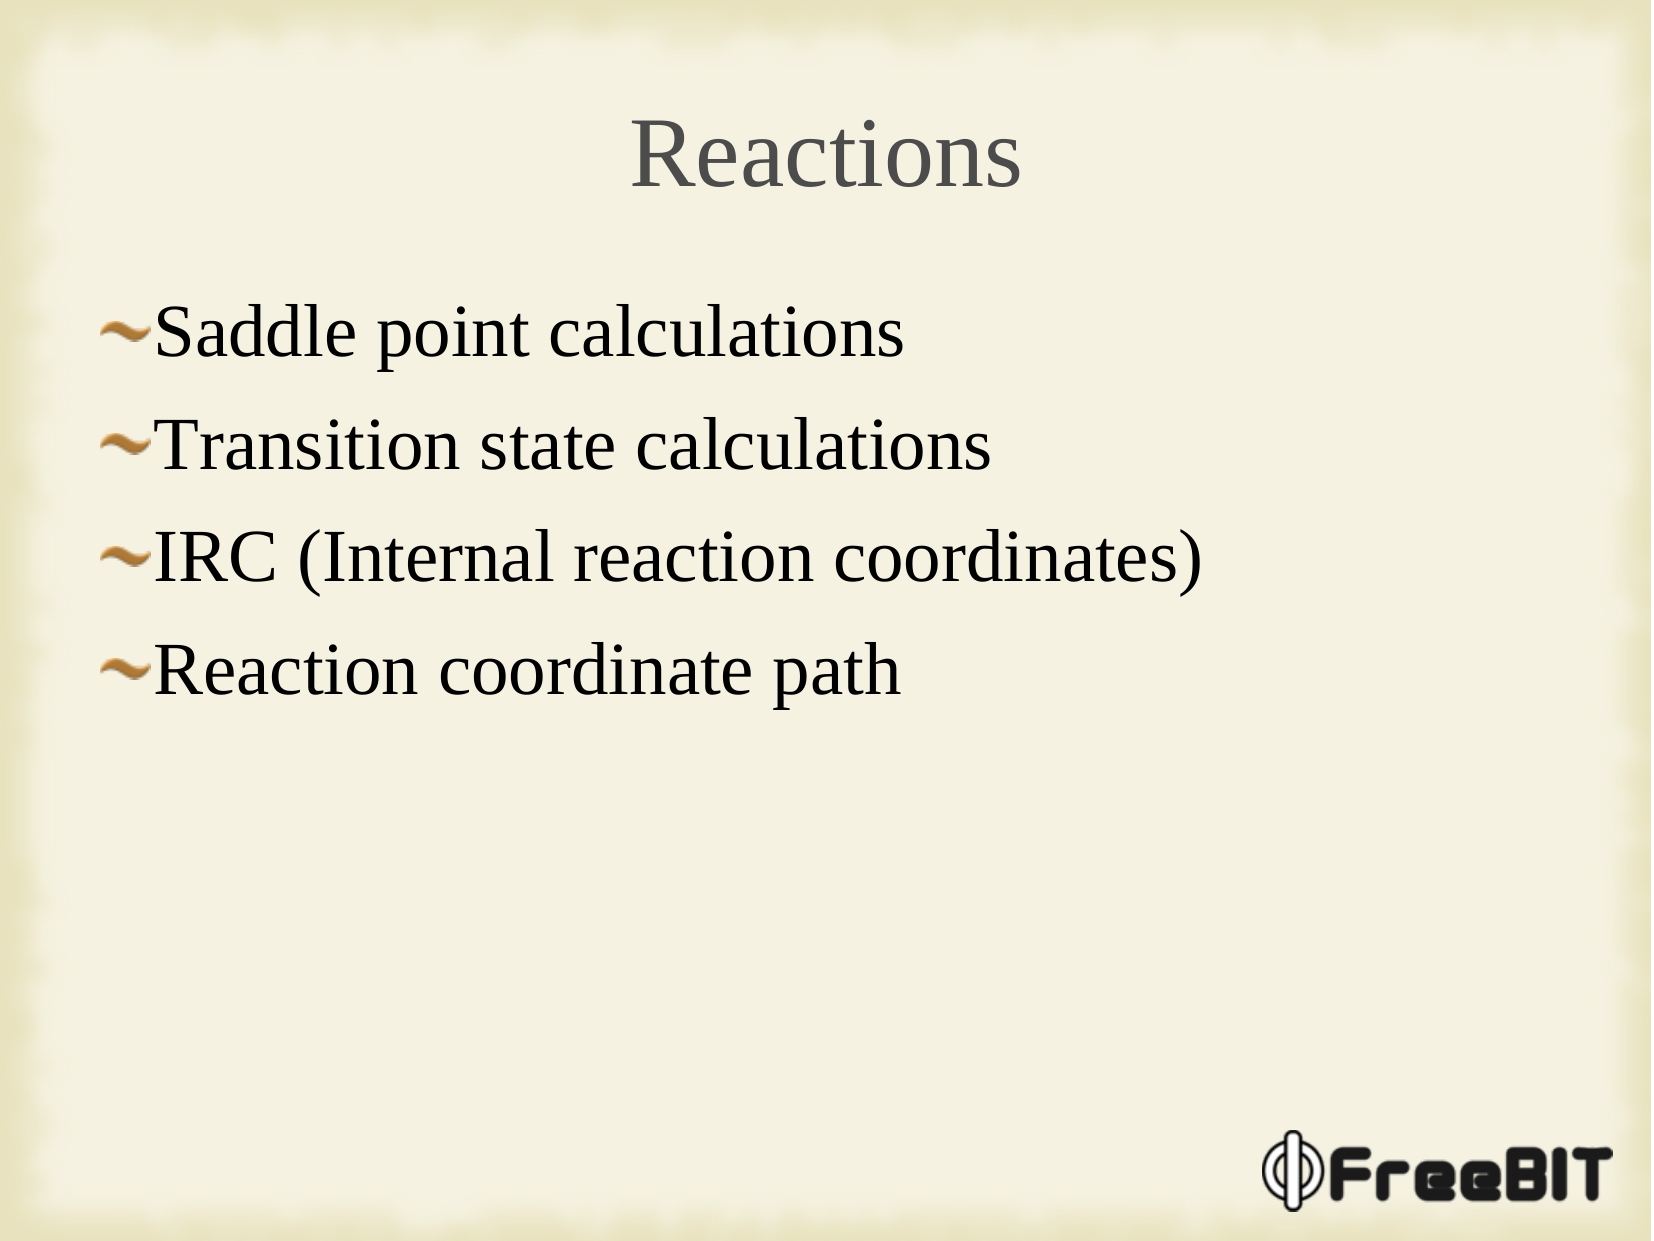

# Reactions
Saddle point calculations
Transition state calculations
IRC (Internal reaction coordinates)
Reaction coordinate path